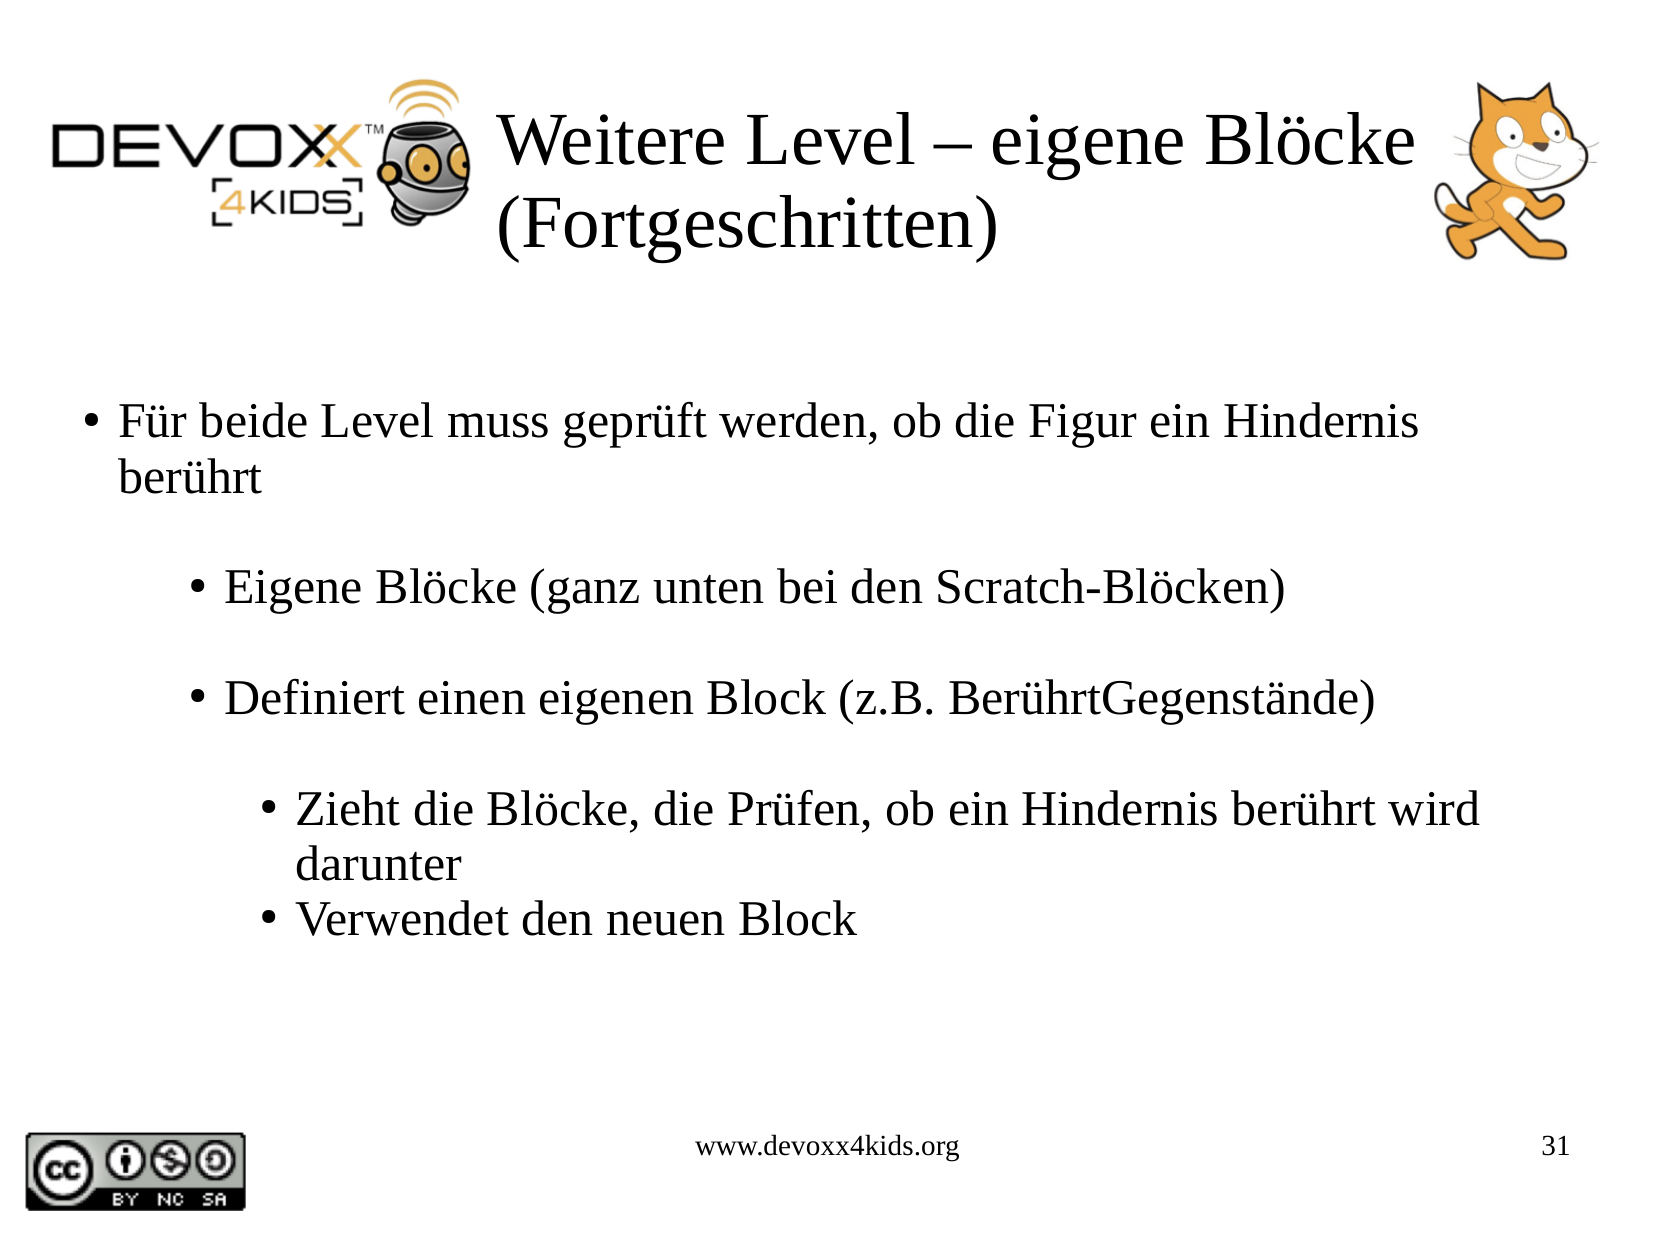

# Weitere Level – eigene Blöcke (Fortgeschritten)
Für beide Level muss geprüft werden, ob die Figur ein Hindernis berührt
Eigene Blöcke (ganz unten bei den Scratch-Blöcken)
Definiert einen eigenen Block (z.B. BerührtGegenstände)
Zieht die Blöcke, die Prüfen, ob ein Hindernis berührt wird darunter
Verwendet den neuen Block
www.devoxx4kids.org
31